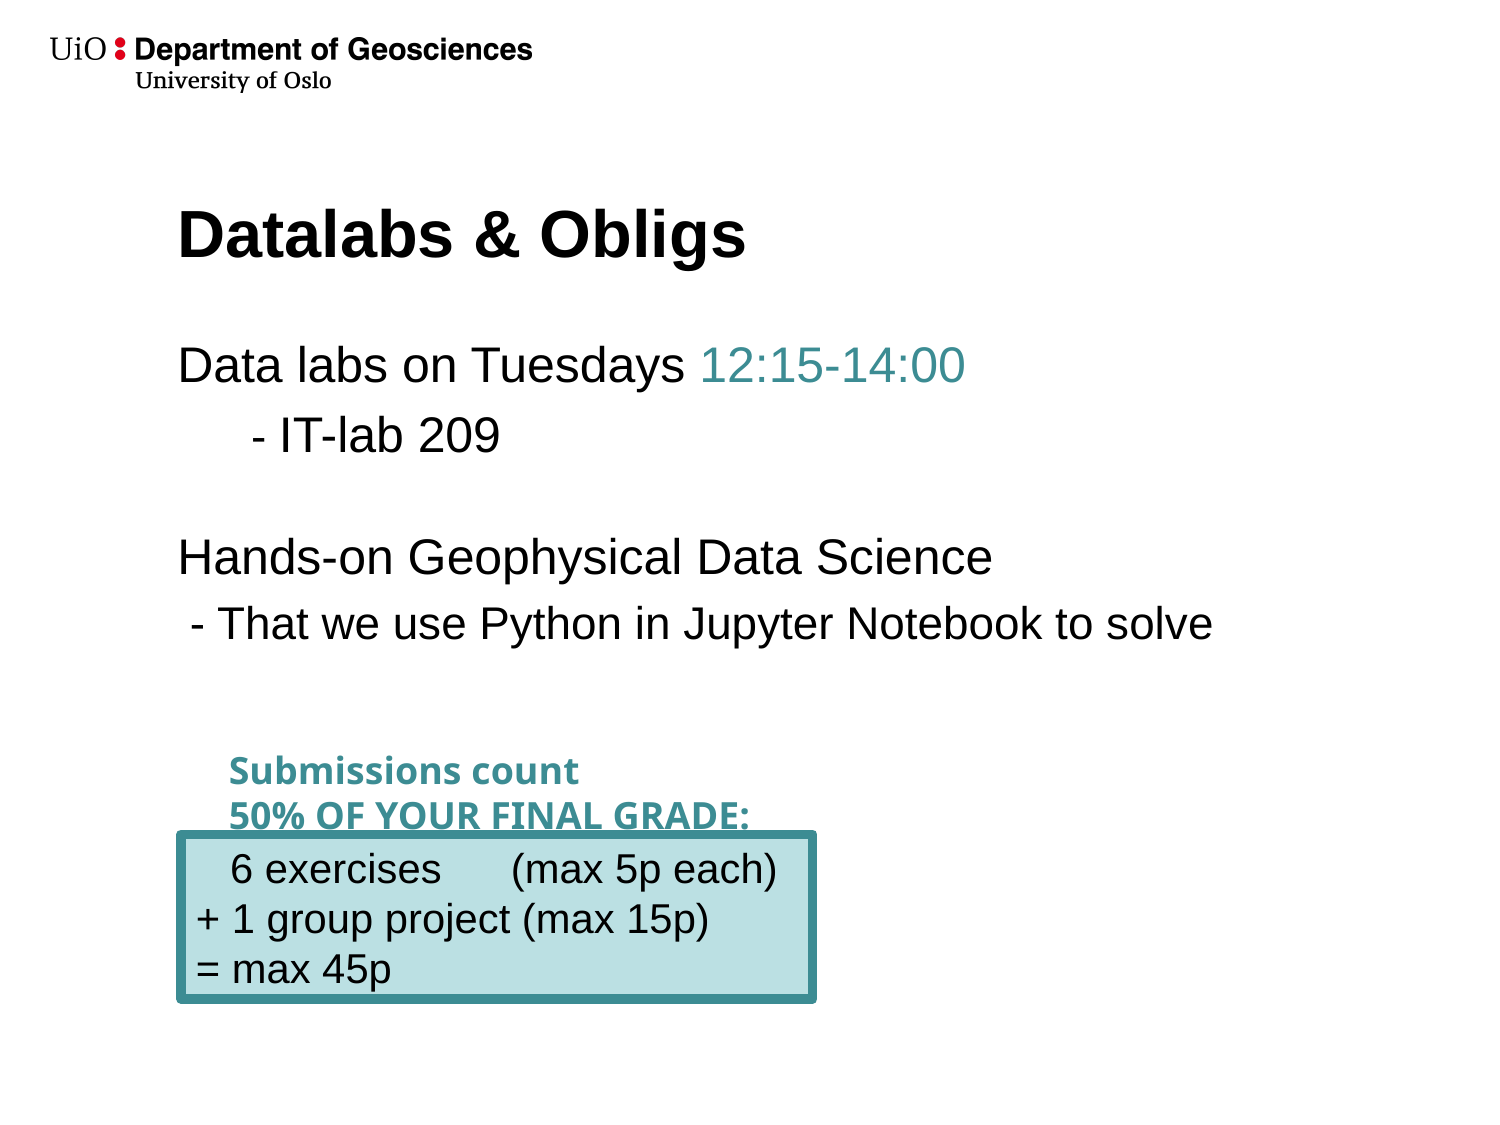

Datalabs & Obligs
Data labs on Tuesdays 12:15-14:00
	- IT-lab 209
Hands-on Geophysical Data Science
 - That we use Python in Jupyter Notebook to solve
Submissions count
50% OF YOUR FINAL GRADE:
 6 exercises (max 5p each)
+ 1 group project (max 15p)
= max 45p